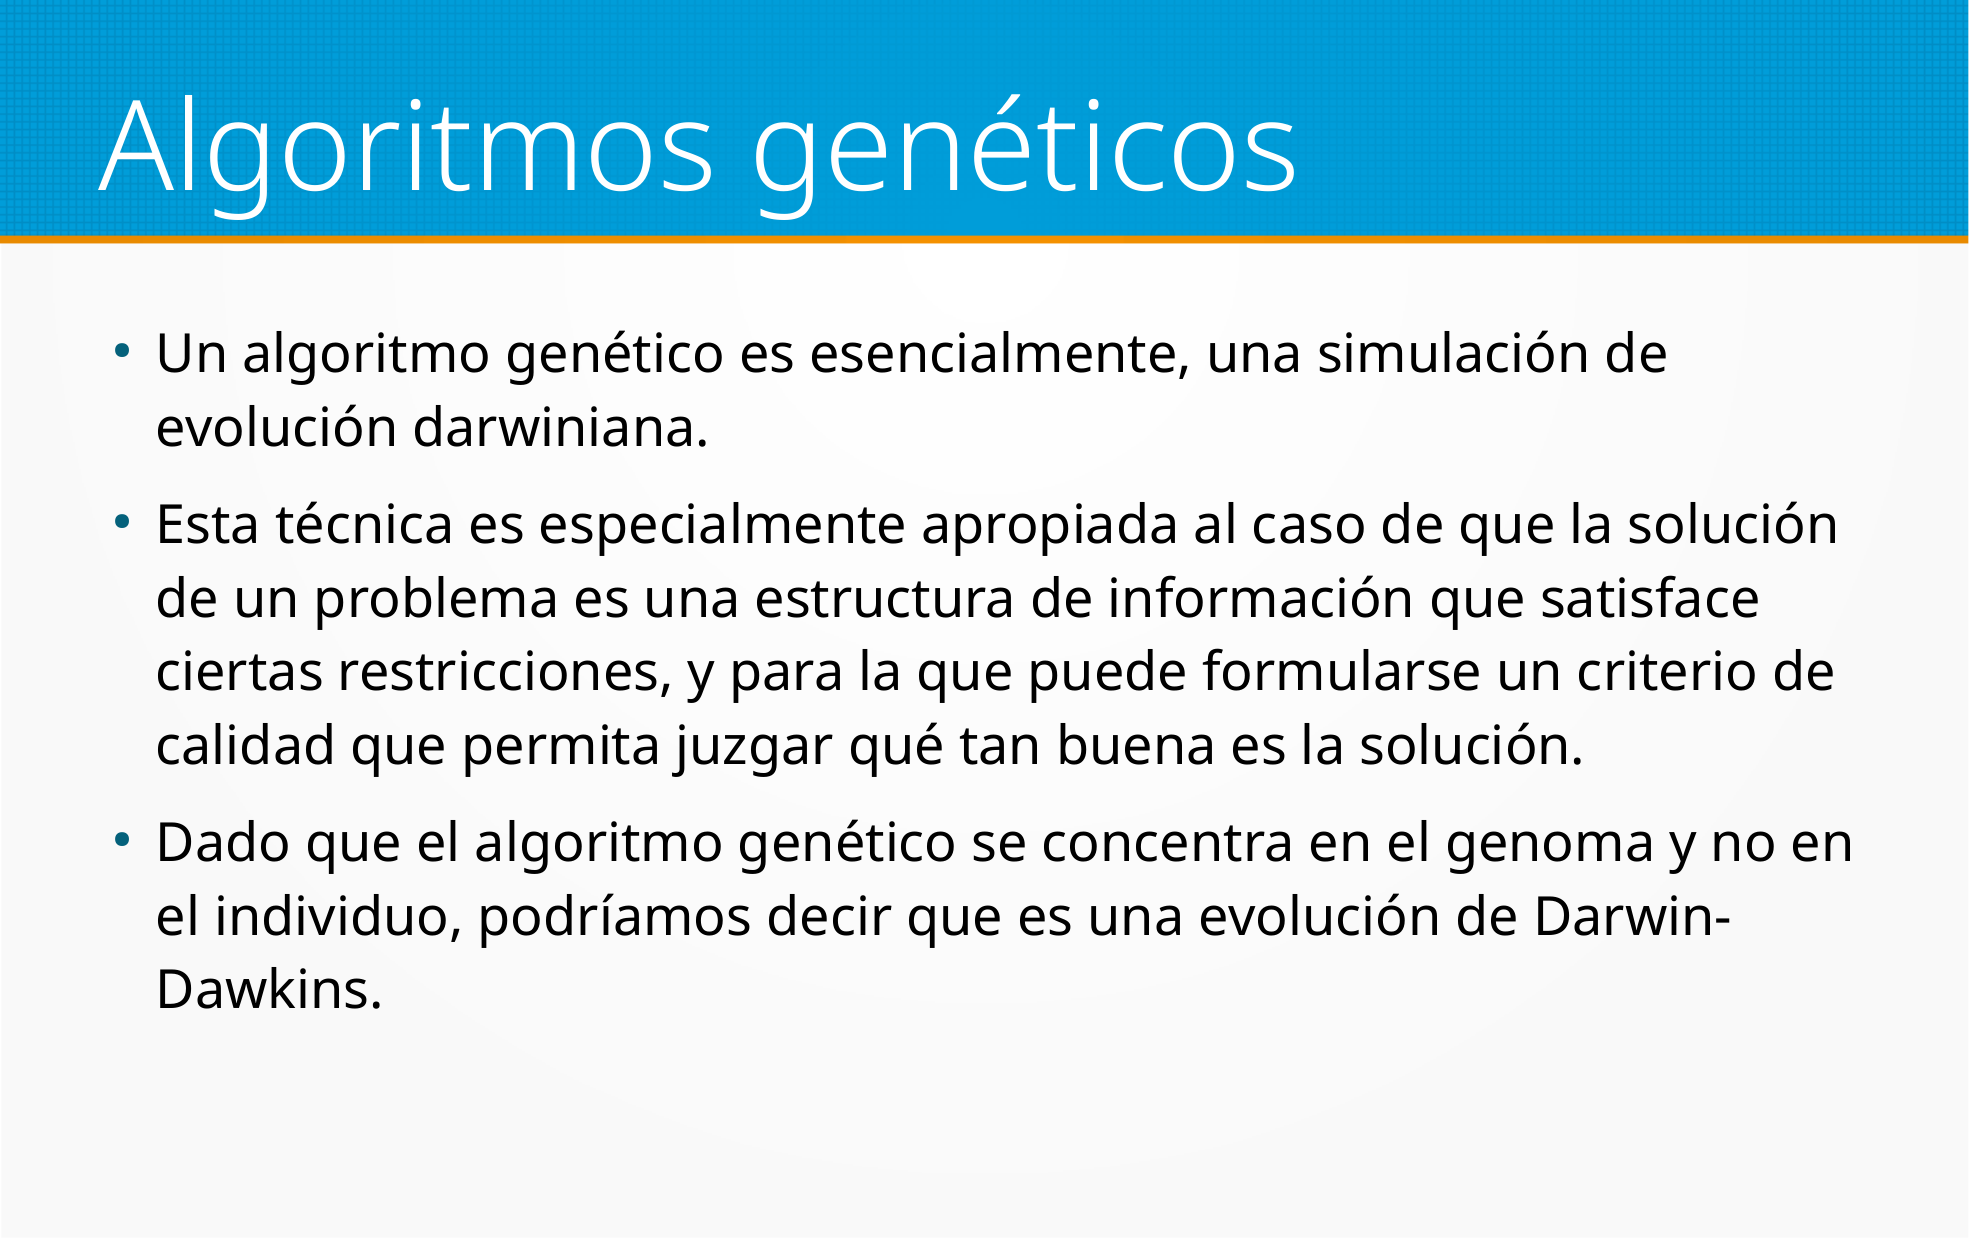

# Algoritmos genéticos
Un algoritmo genético es esencialmente, una simulación de evolución darwiniana.
Esta técnica es especialmente apropiada al caso de que la solución de un problema es una estructura de información que satisface ciertas restricciones, y para la que puede formularse un criterio de calidad que permita juzgar qué tan buena es la solución.
Dado que el algoritmo genético se concentra en el genoma y no en el individuo, podríamos decir que es una evolución de Darwin-Dawkins.